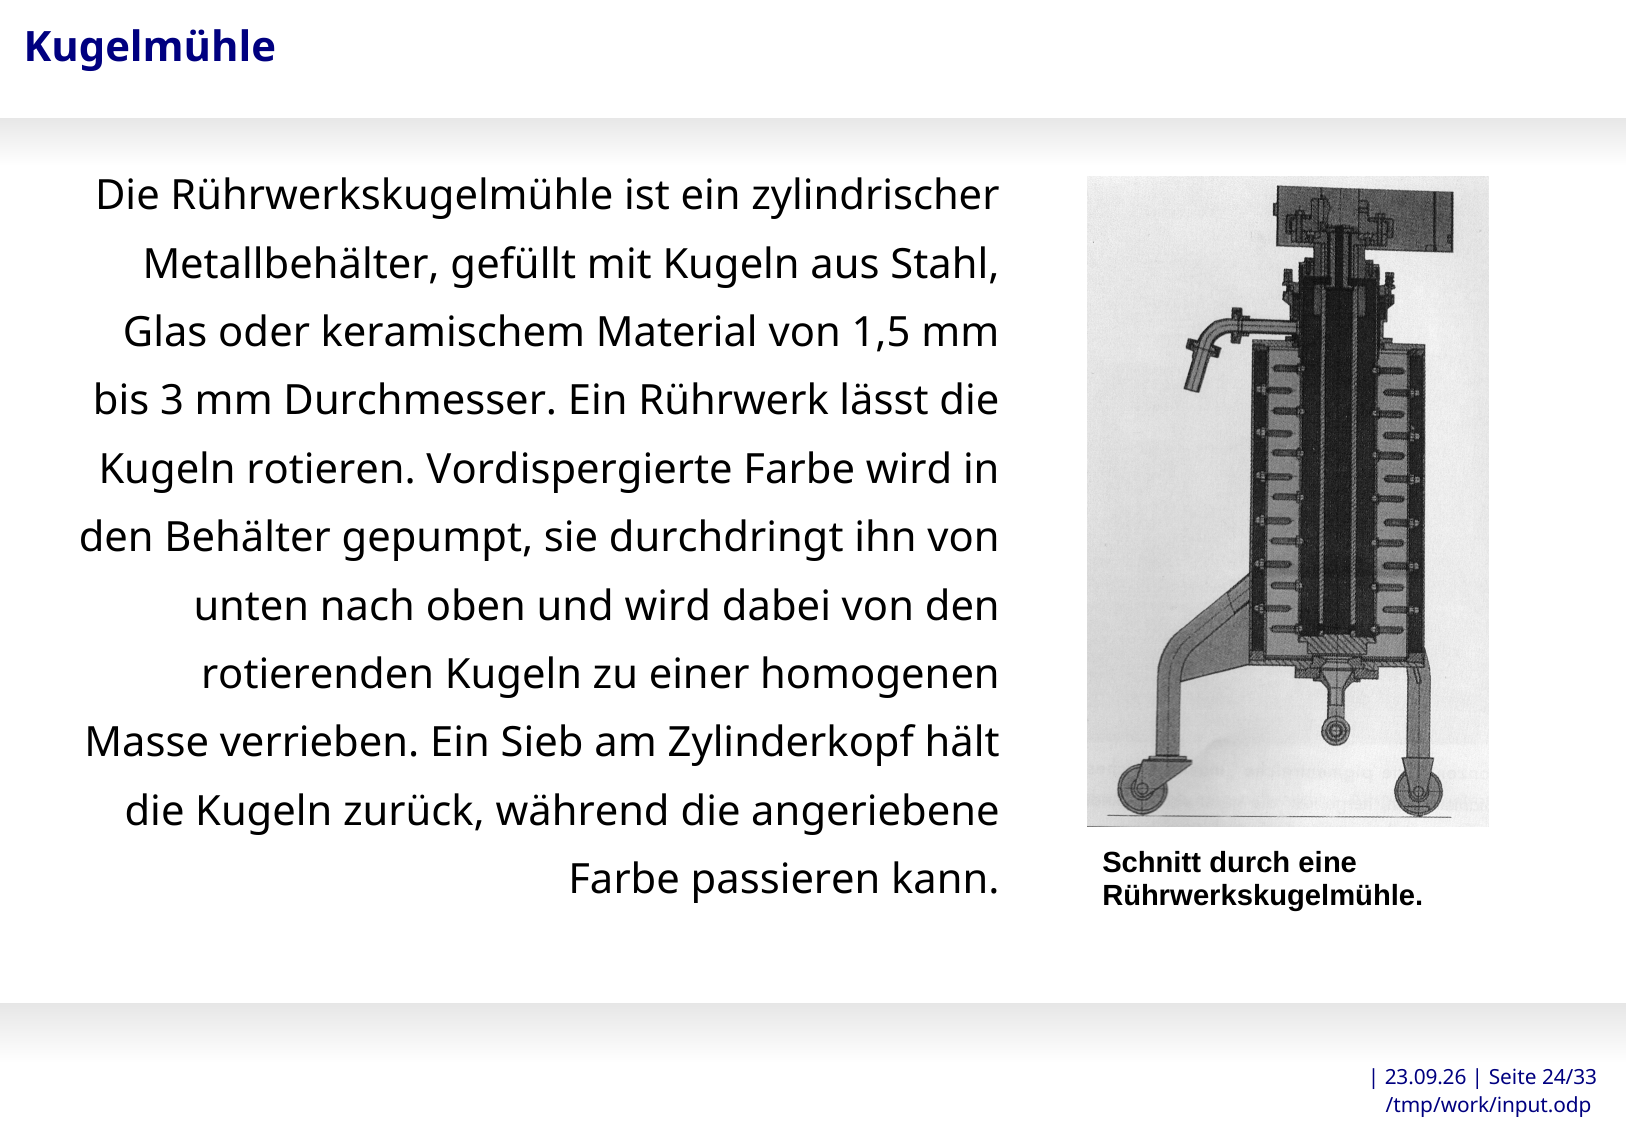

# Kugelmühle
Die Rührwerkskugelmühle ist ein zylindrischer Metallbehälter, gefüllt mit Kugeln aus Stahl, Glas oder keramischem Material von 1,5 mm bis 3 mm Durchmesser. Ein Rührwerk lässt die Kugeln rotieren. Vordispergierte Farbe wird in den Behälter gepumpt, sie durchdringt ihn von unten nach oben und wird dabei von den rotierenden Kugeln zu einer homogenen Masse verrieben. Ein Sieb am Zylinderkopf hält die Kugeln zurück, während die angeriebene Farbe passieren kann.
Schnitt durch eine Rührwerkskugelmühle.